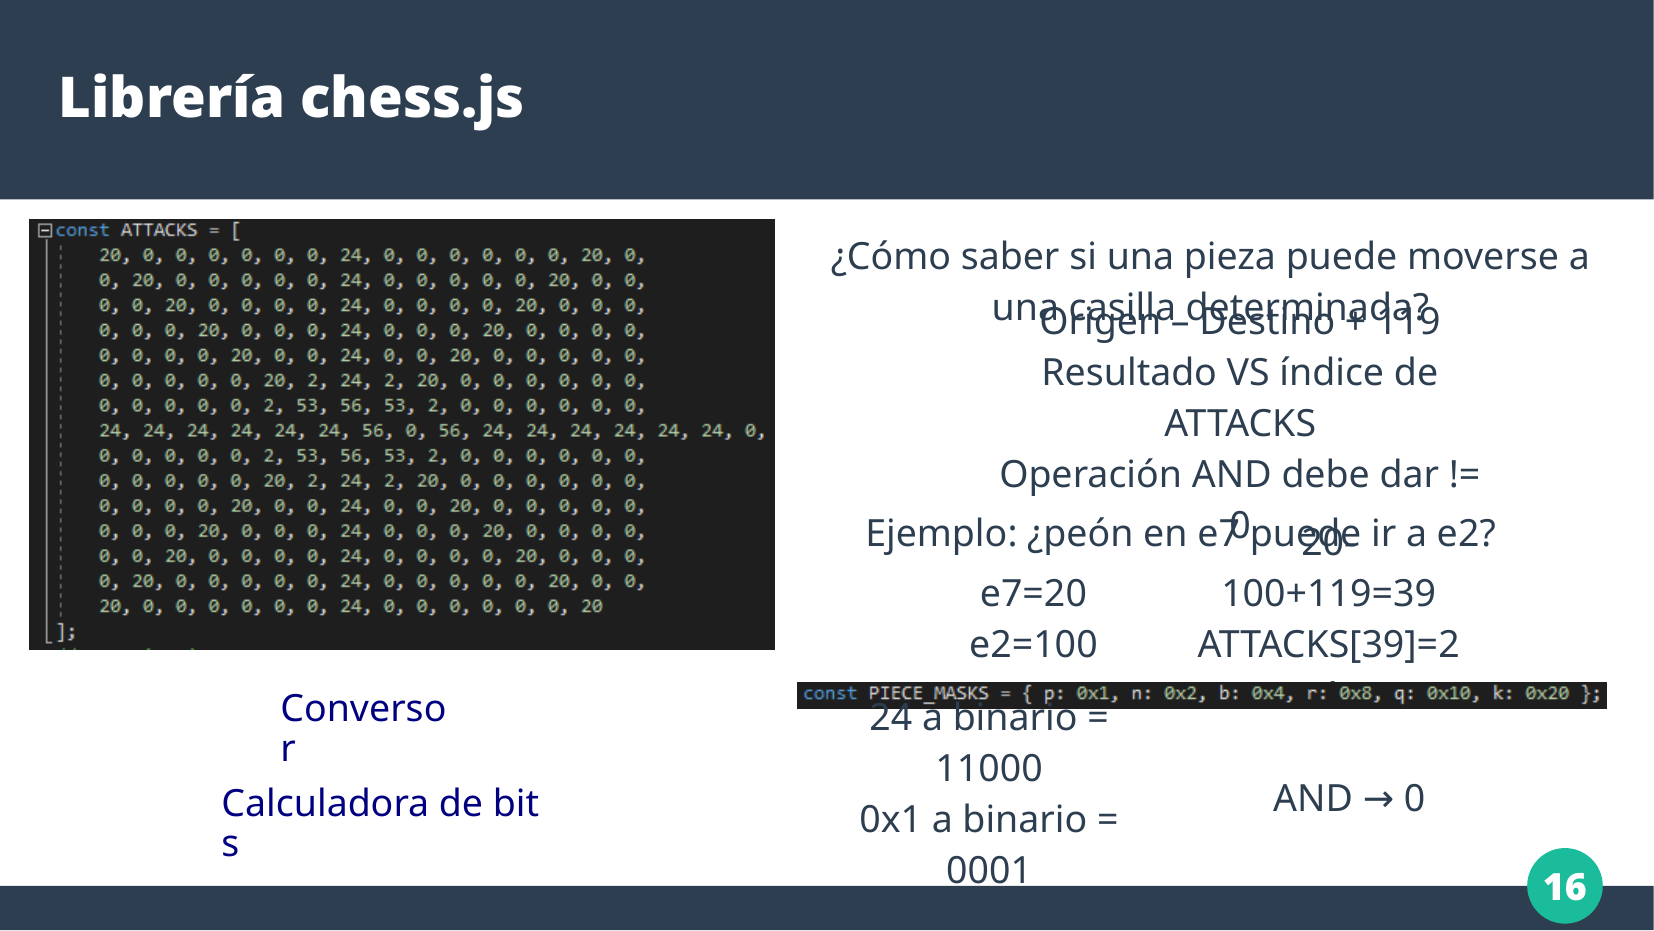

# Librería chess.js
¿Cómo saber si una pieza puede moverse a una casilla determinada?
Origen – Destino + 119
Resultado VS índice de ATTACKS
Operación AND debe dar != 0
Ejemplo: ¿peón en e7 puede ir a e2?
20-100+119=39
ATTACKS[39]=24
e7=20
e2=100
Conversor
24 a binario = 11000
0x1 a binario = 0001
Calculadora de bits
AND → 0